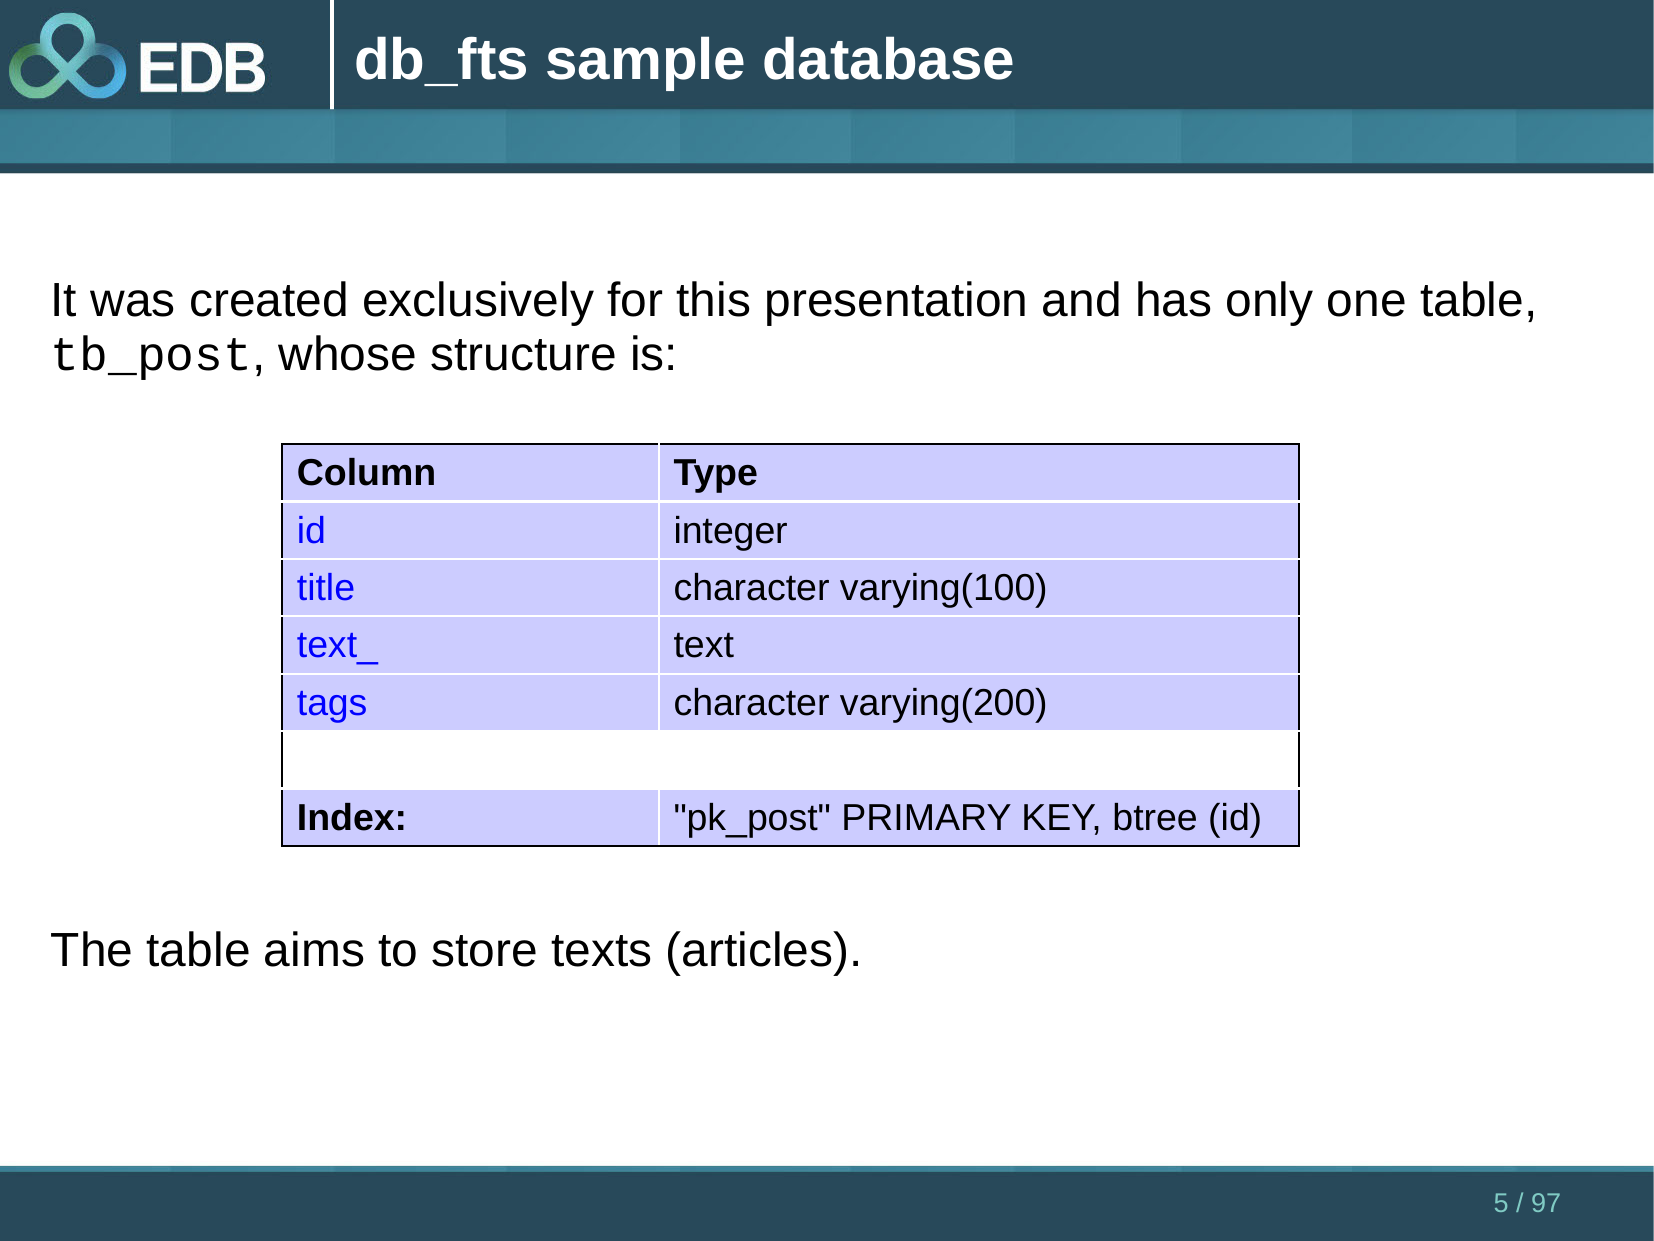

# db_fts sample database
It was created exclusively for this presentation and has only one table, tb_post, whose structure is:
The table aims to store texts (articles).
| Column | Type |
| --- | --- |
| id | integer |
| title | character varying(100) |
| text\_ | text |
| tags | character varying(200) |
| | |
| Index: | "pk\_post" PRIMARY KEY, btree (id) |